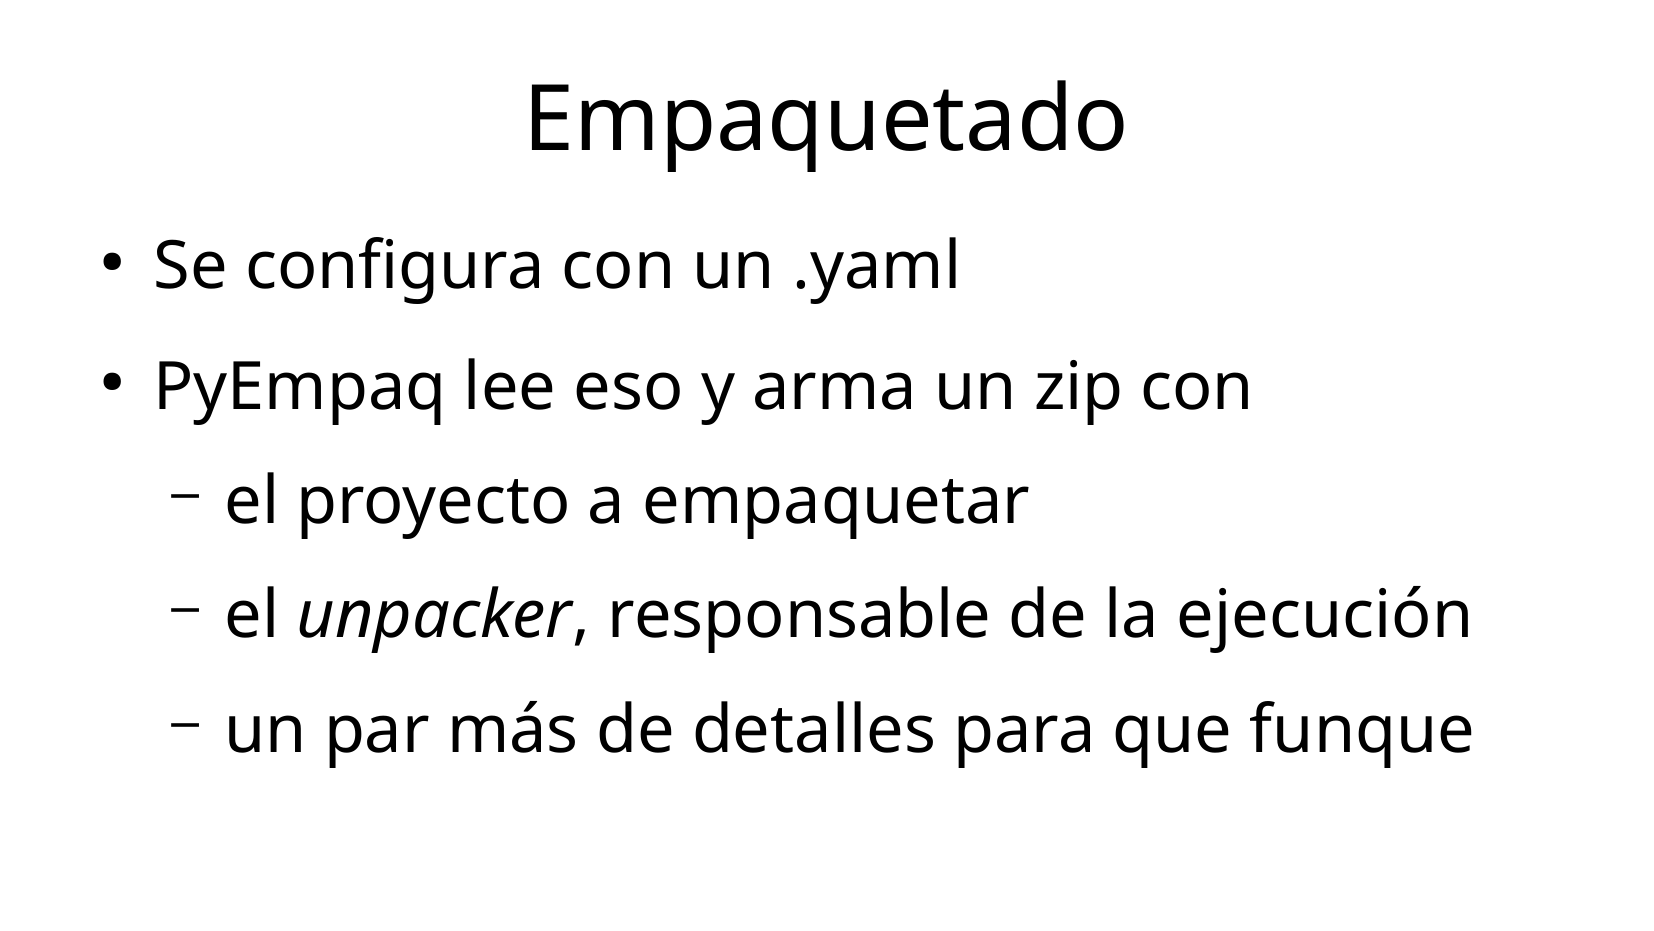

# Empaquetado
Se configura con un .yaml
PyEmpaq lee eso y arma un zip con
el proyecto a empaquetar
el unpacker, responsable de la ejecución
un par más de detalles para que funque